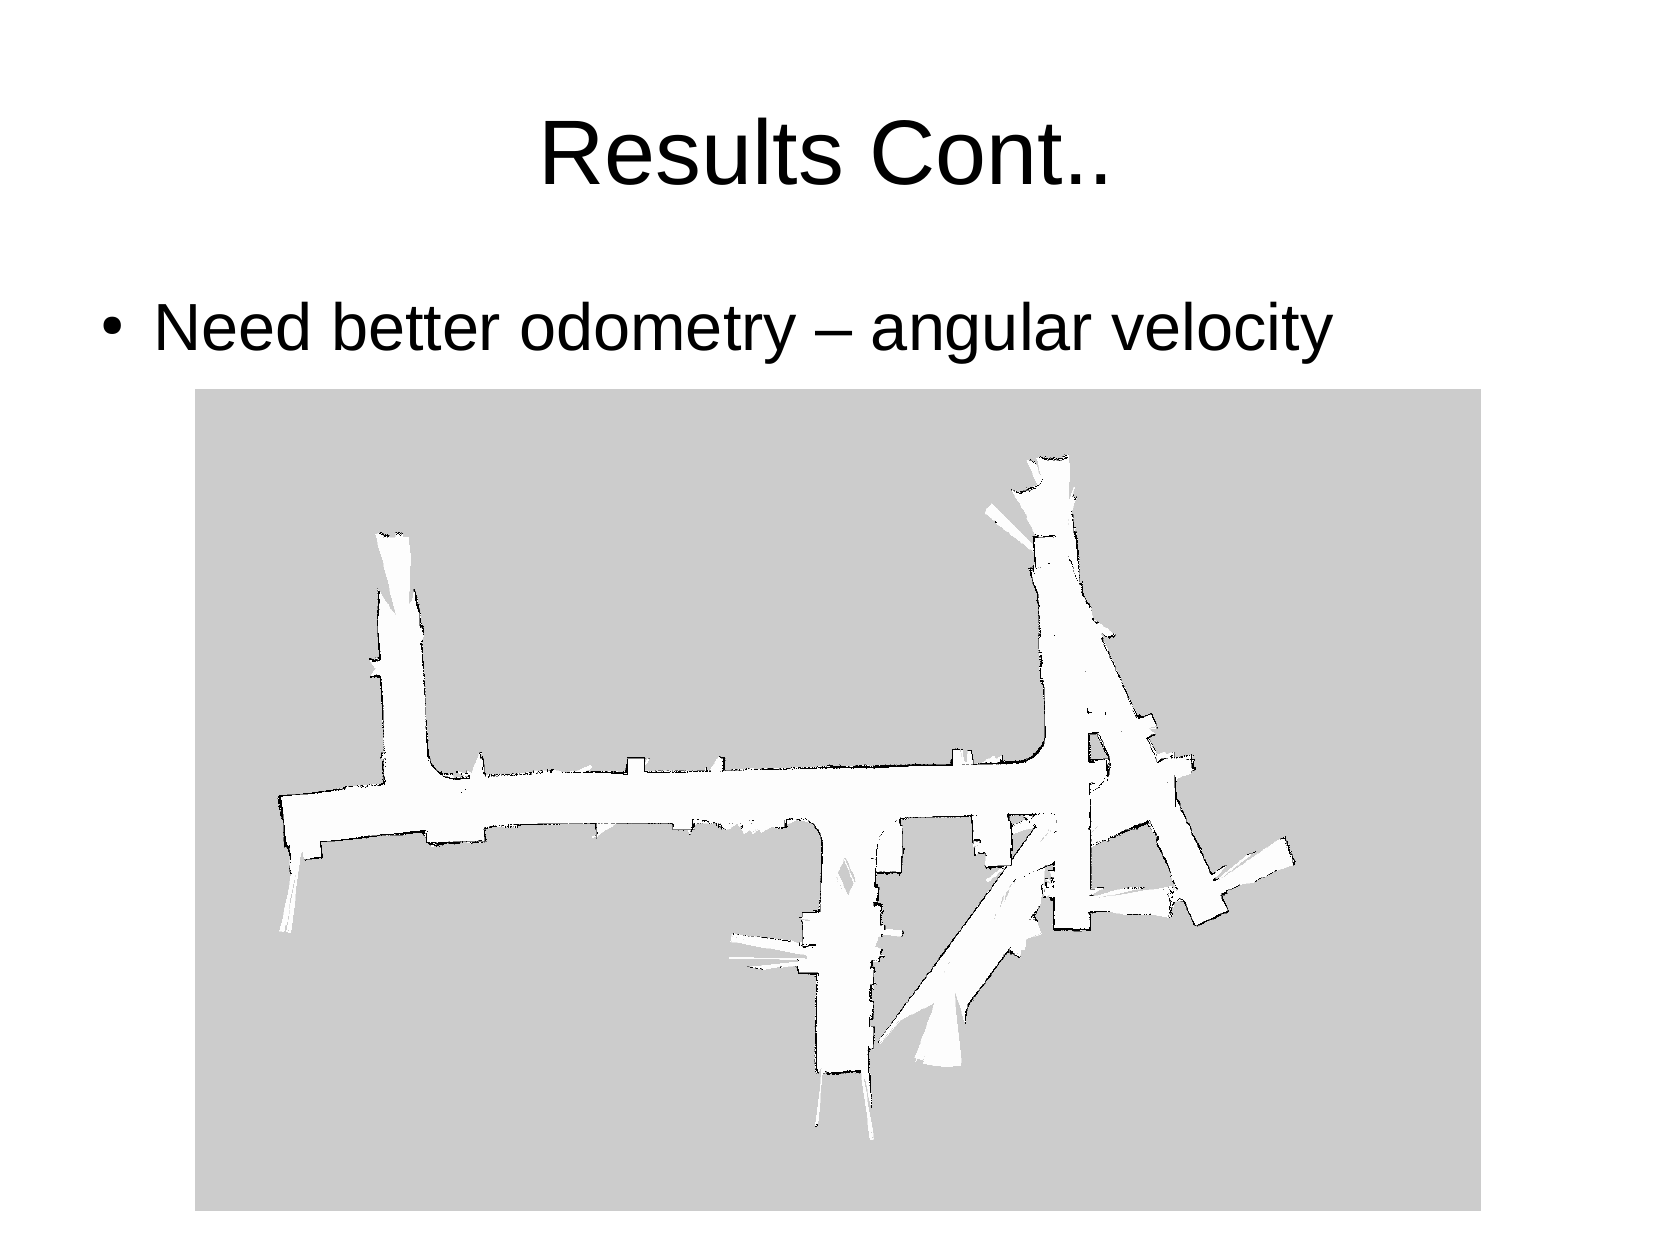

# Results Cont..
Need better odometry – angular velocity